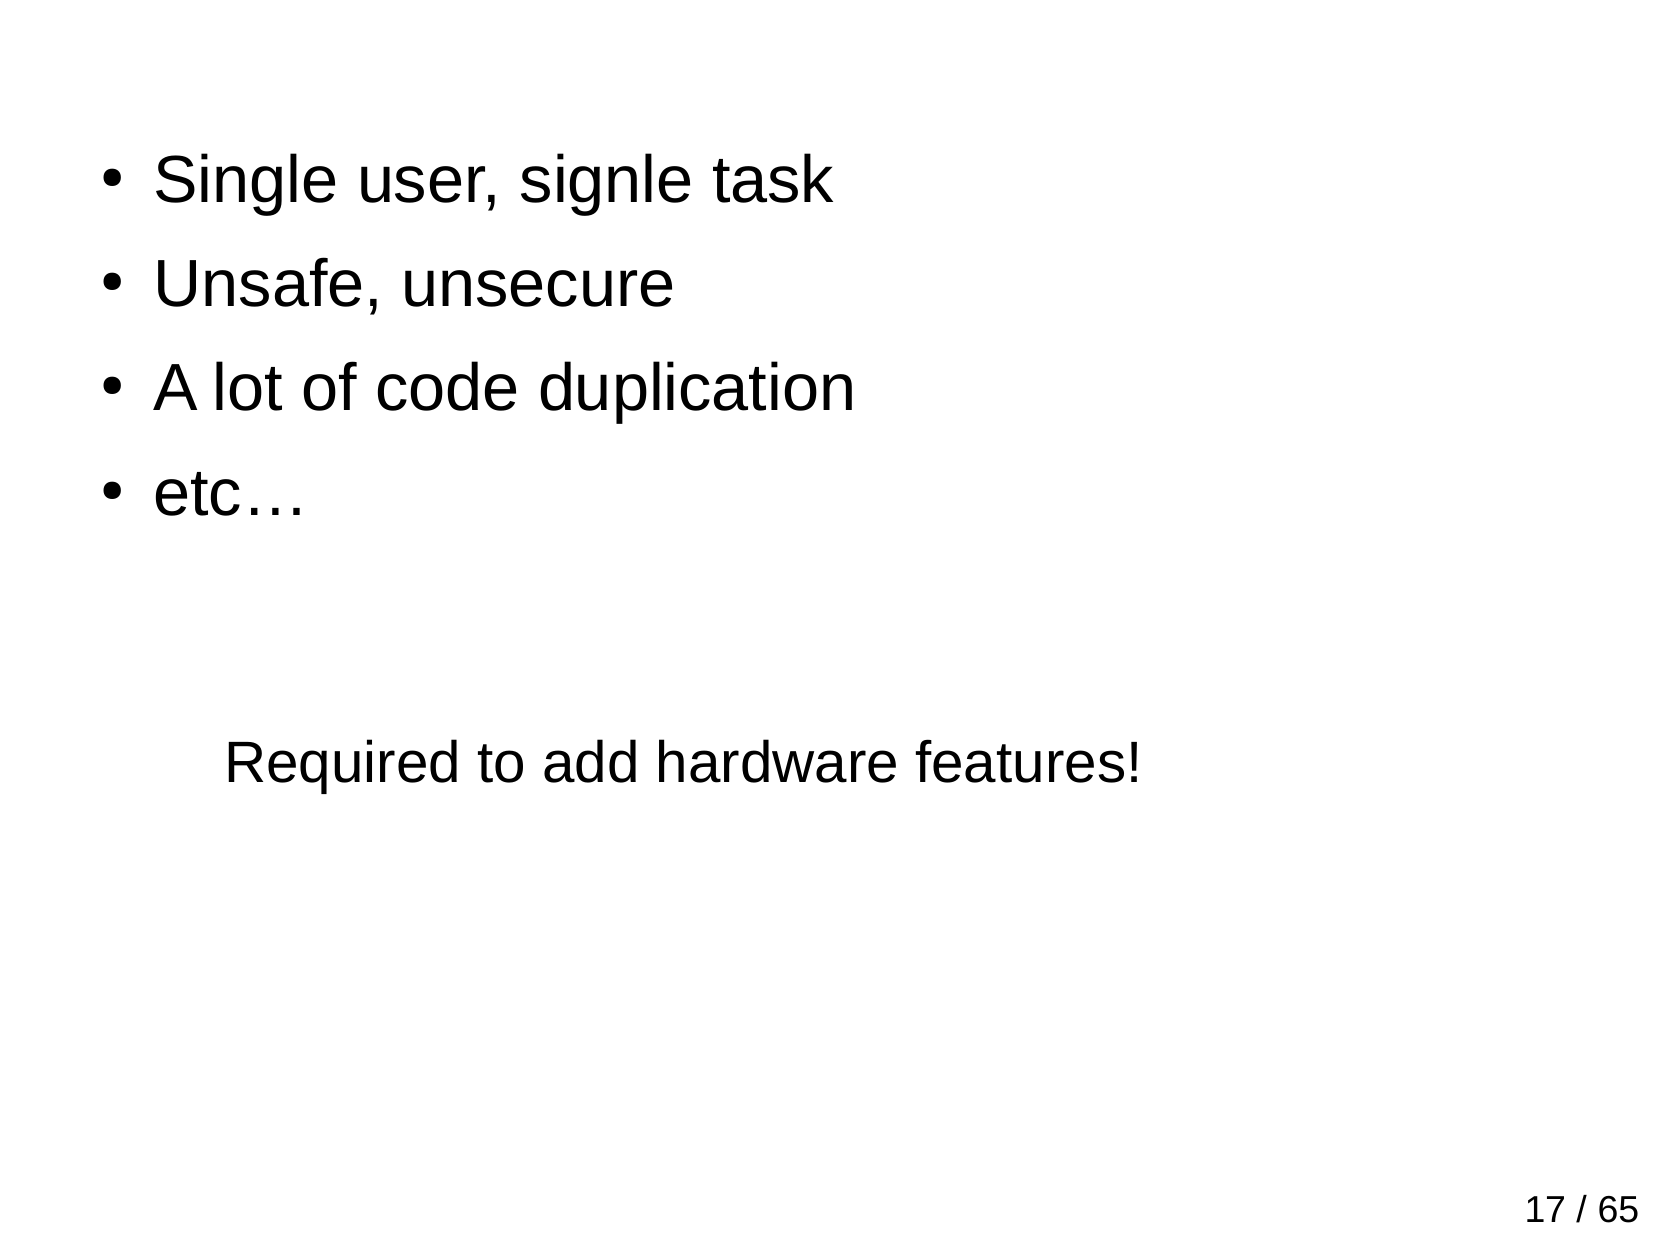

# Single user, signle task
Unsafe, unsecure
A lot of code duplication
etc…
Required to add hardware features!